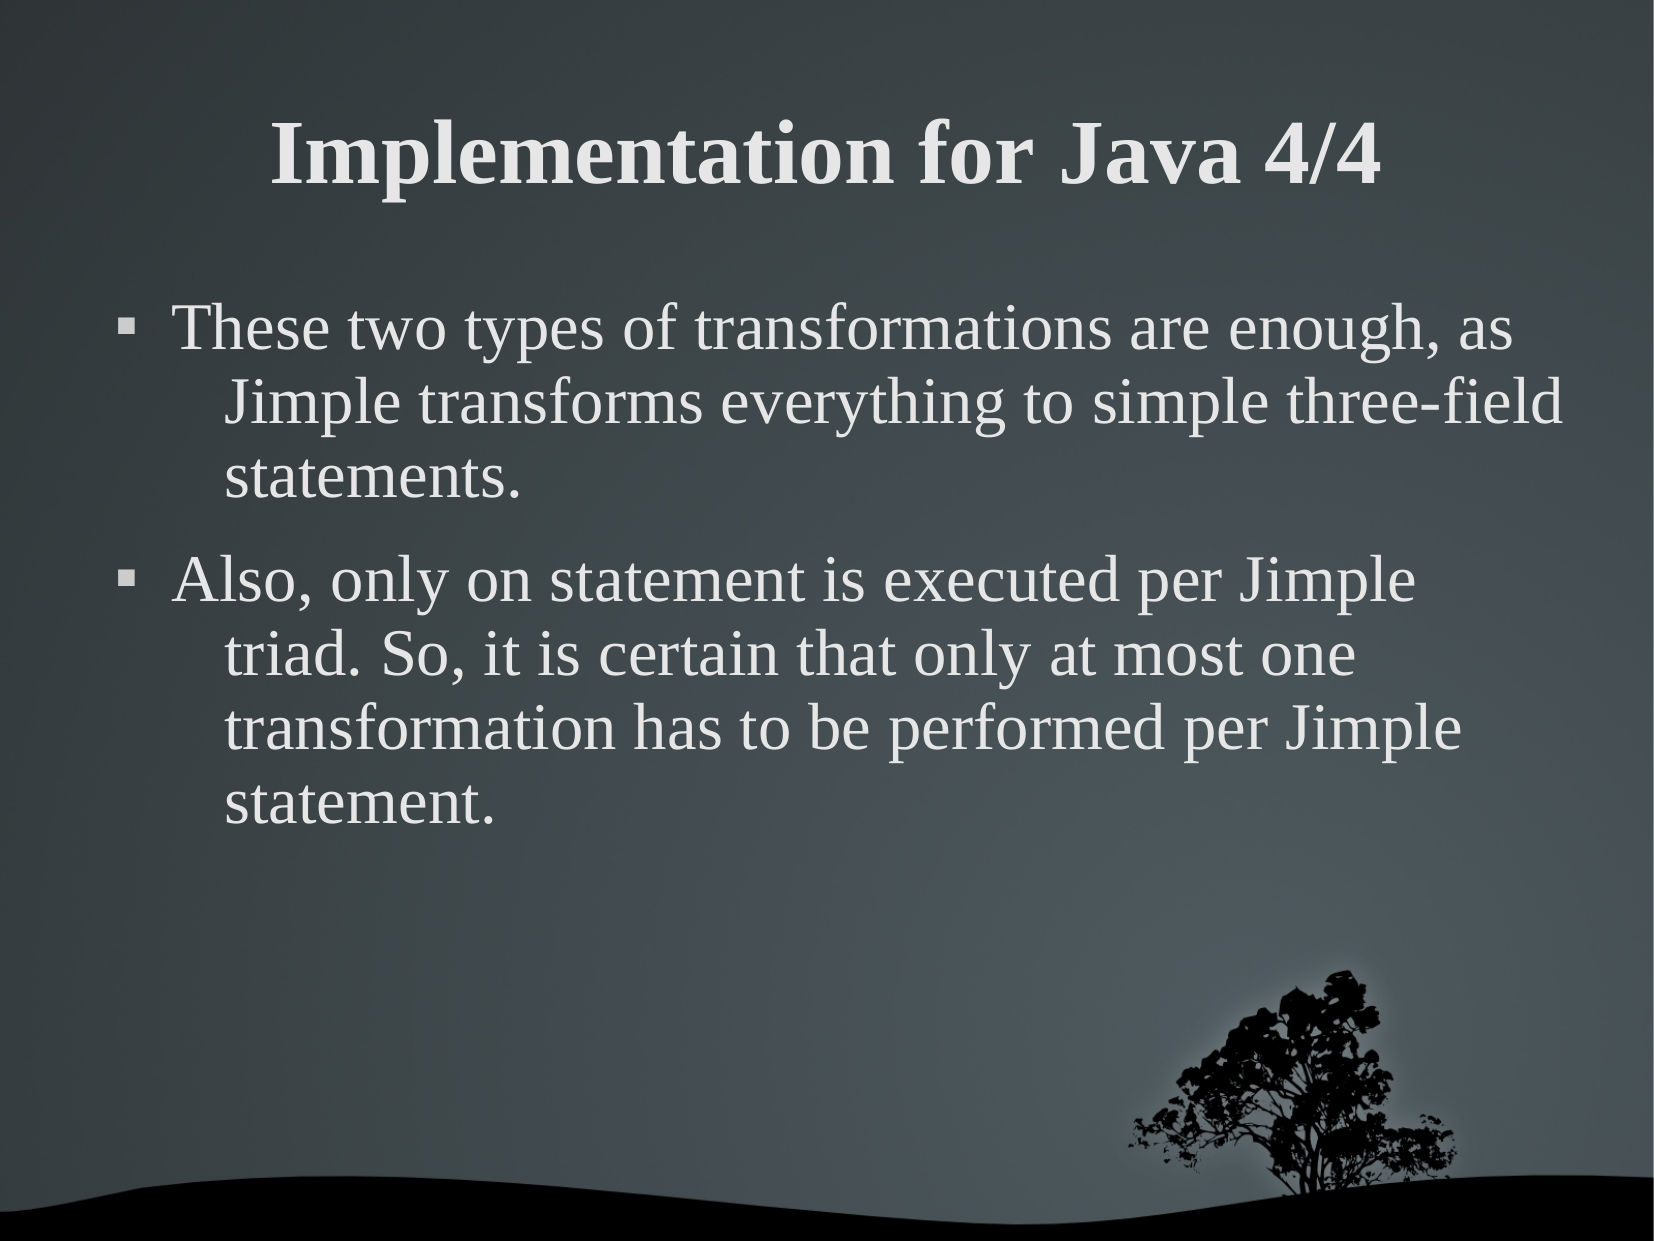

# Implementation for Java 4/4
These two types of transformations are enough, as Jimple transforms everything to simple three-field statements.
Also, only on statement is executed per Jimple triad. So, it is certain that only at most one transformation has to be performed per Jimple statement.